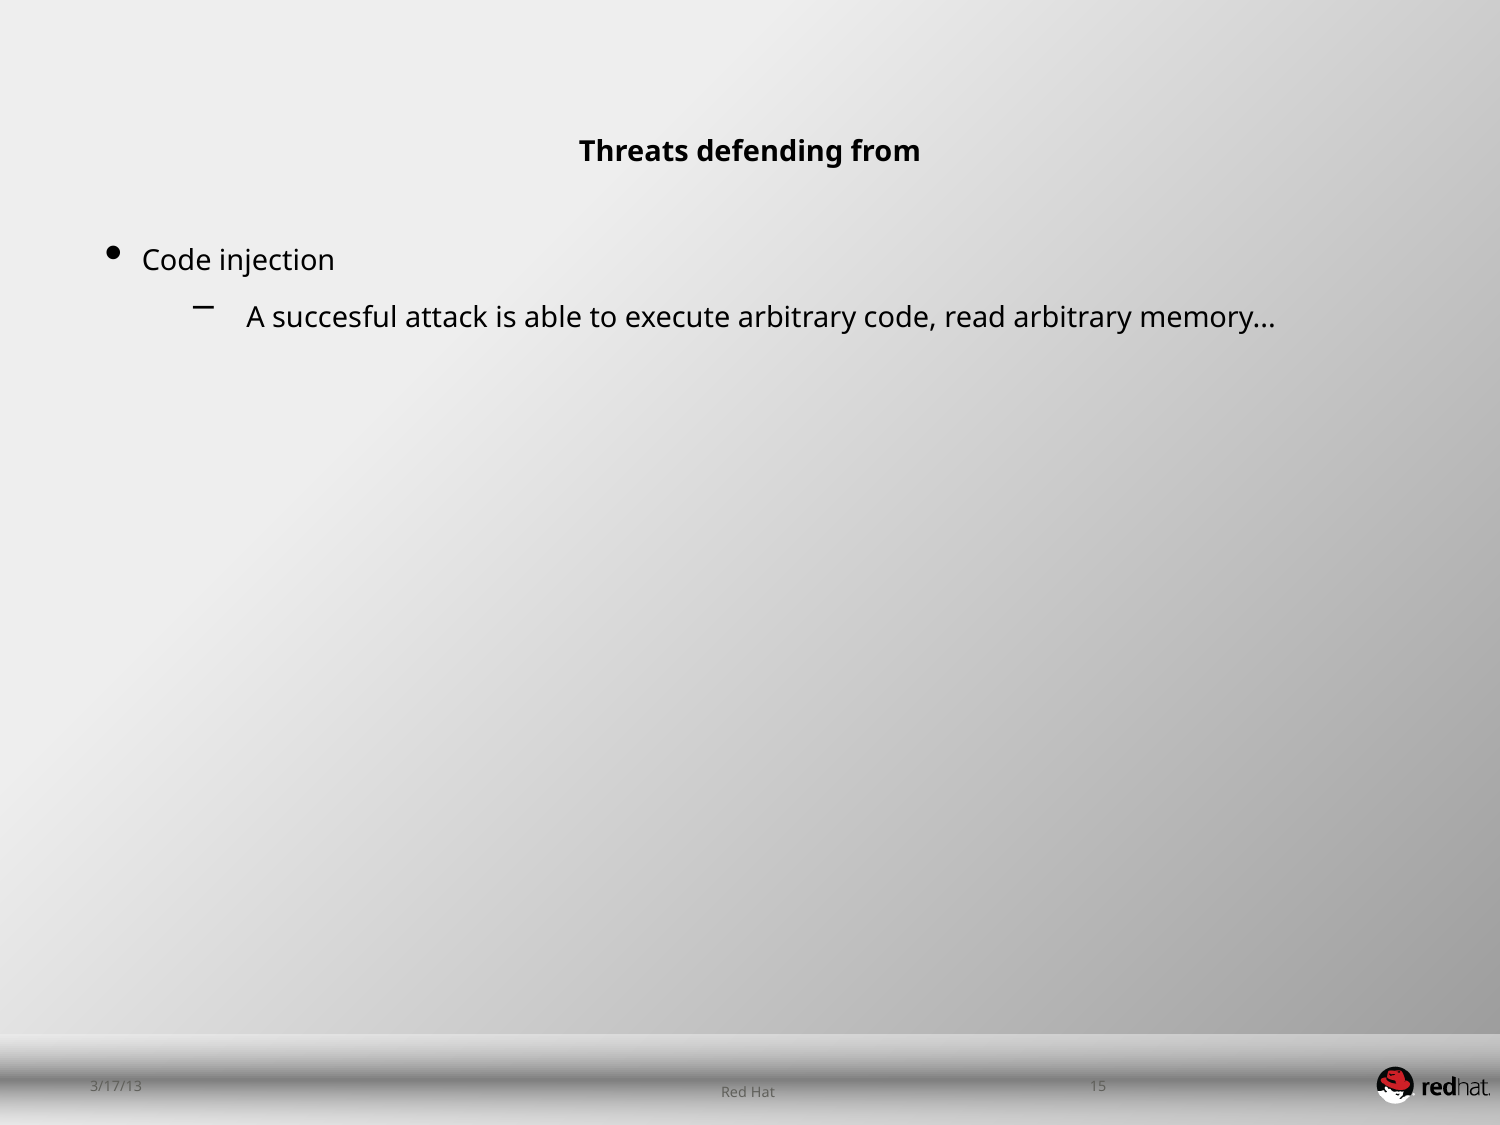

# Threats defending from
Code injection
A succesful attack is able to execute arbitrary code, read arbitrary memory...
3/17/13
Red Hat